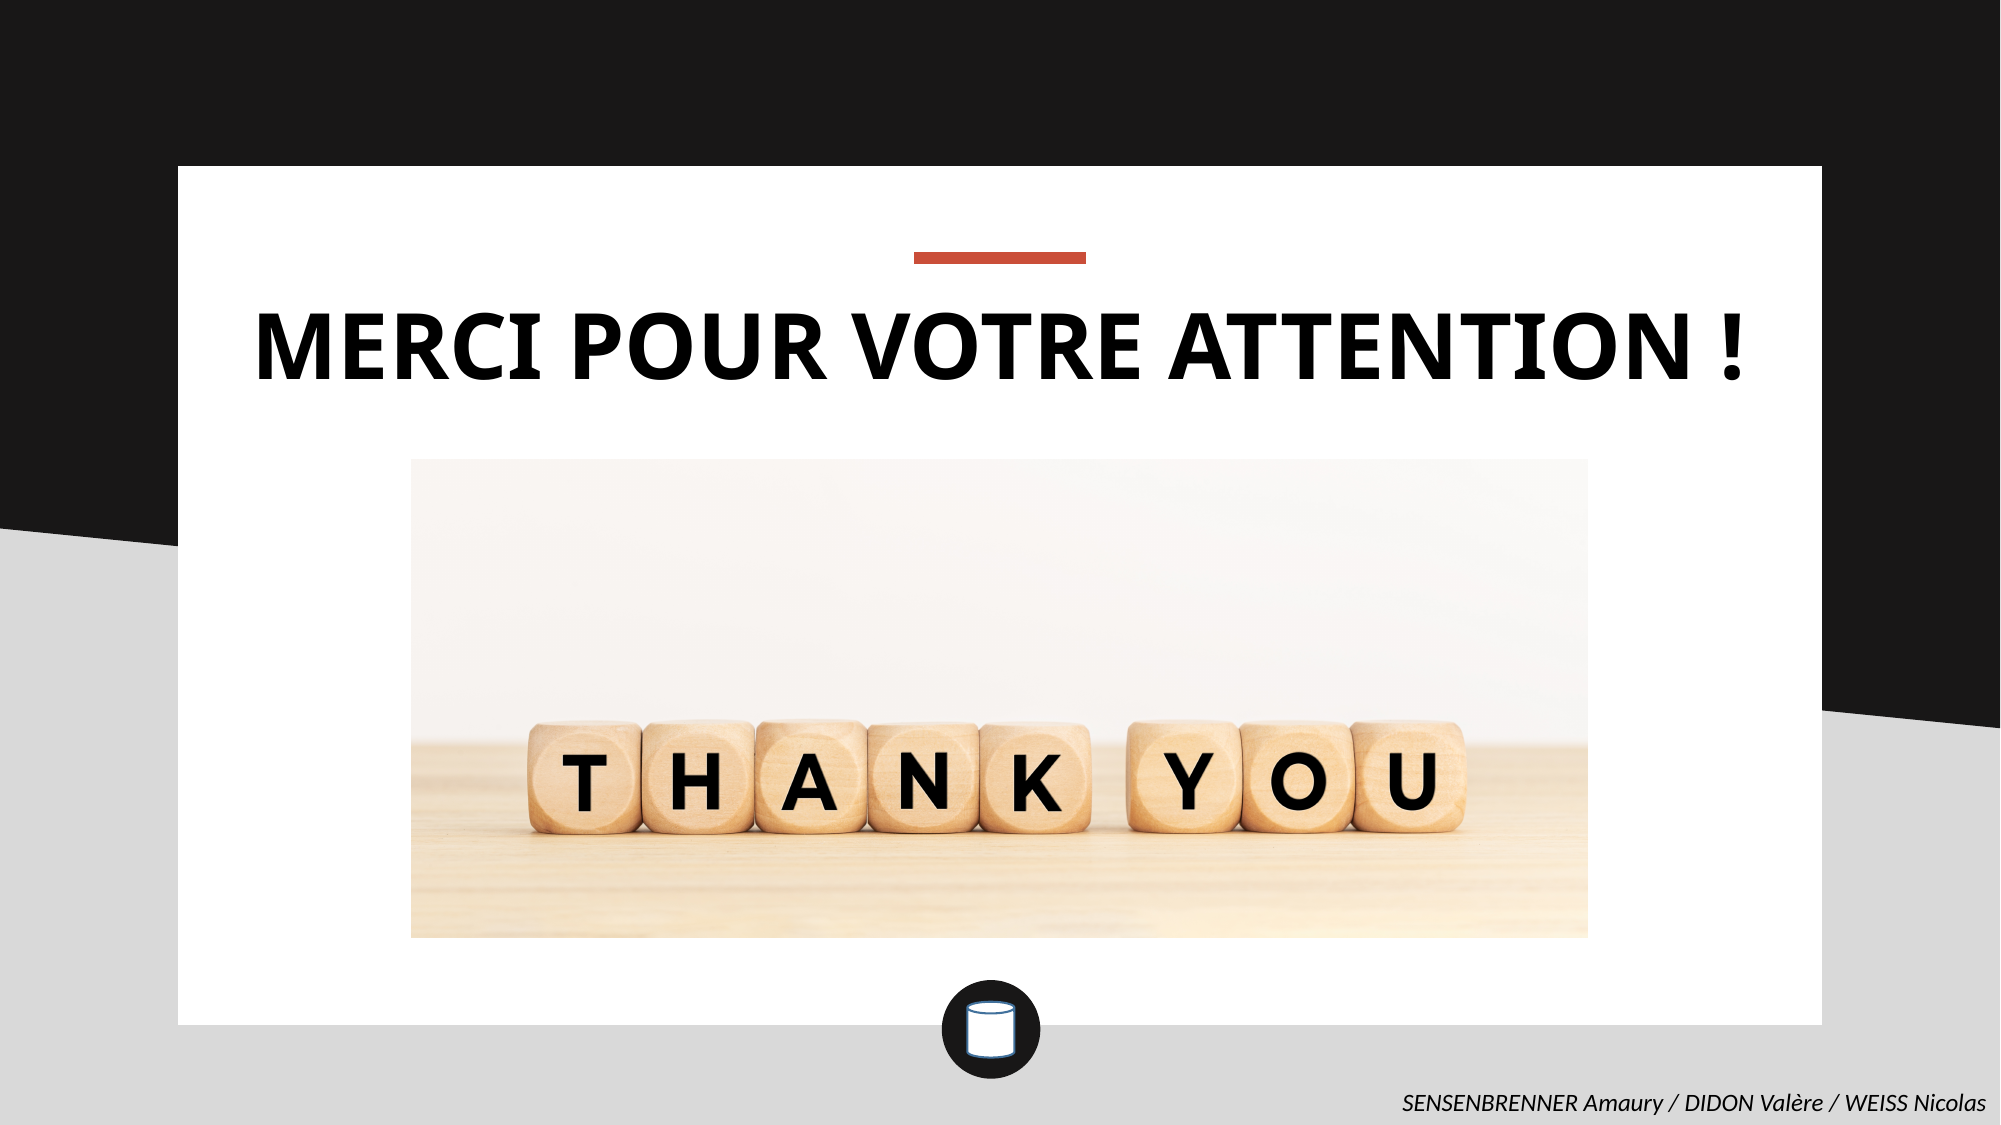

MERCI POUR VOTRE ATTENTION !

SENSENBRENNER Amaury / DIDON Valère / WEISS Nicolas